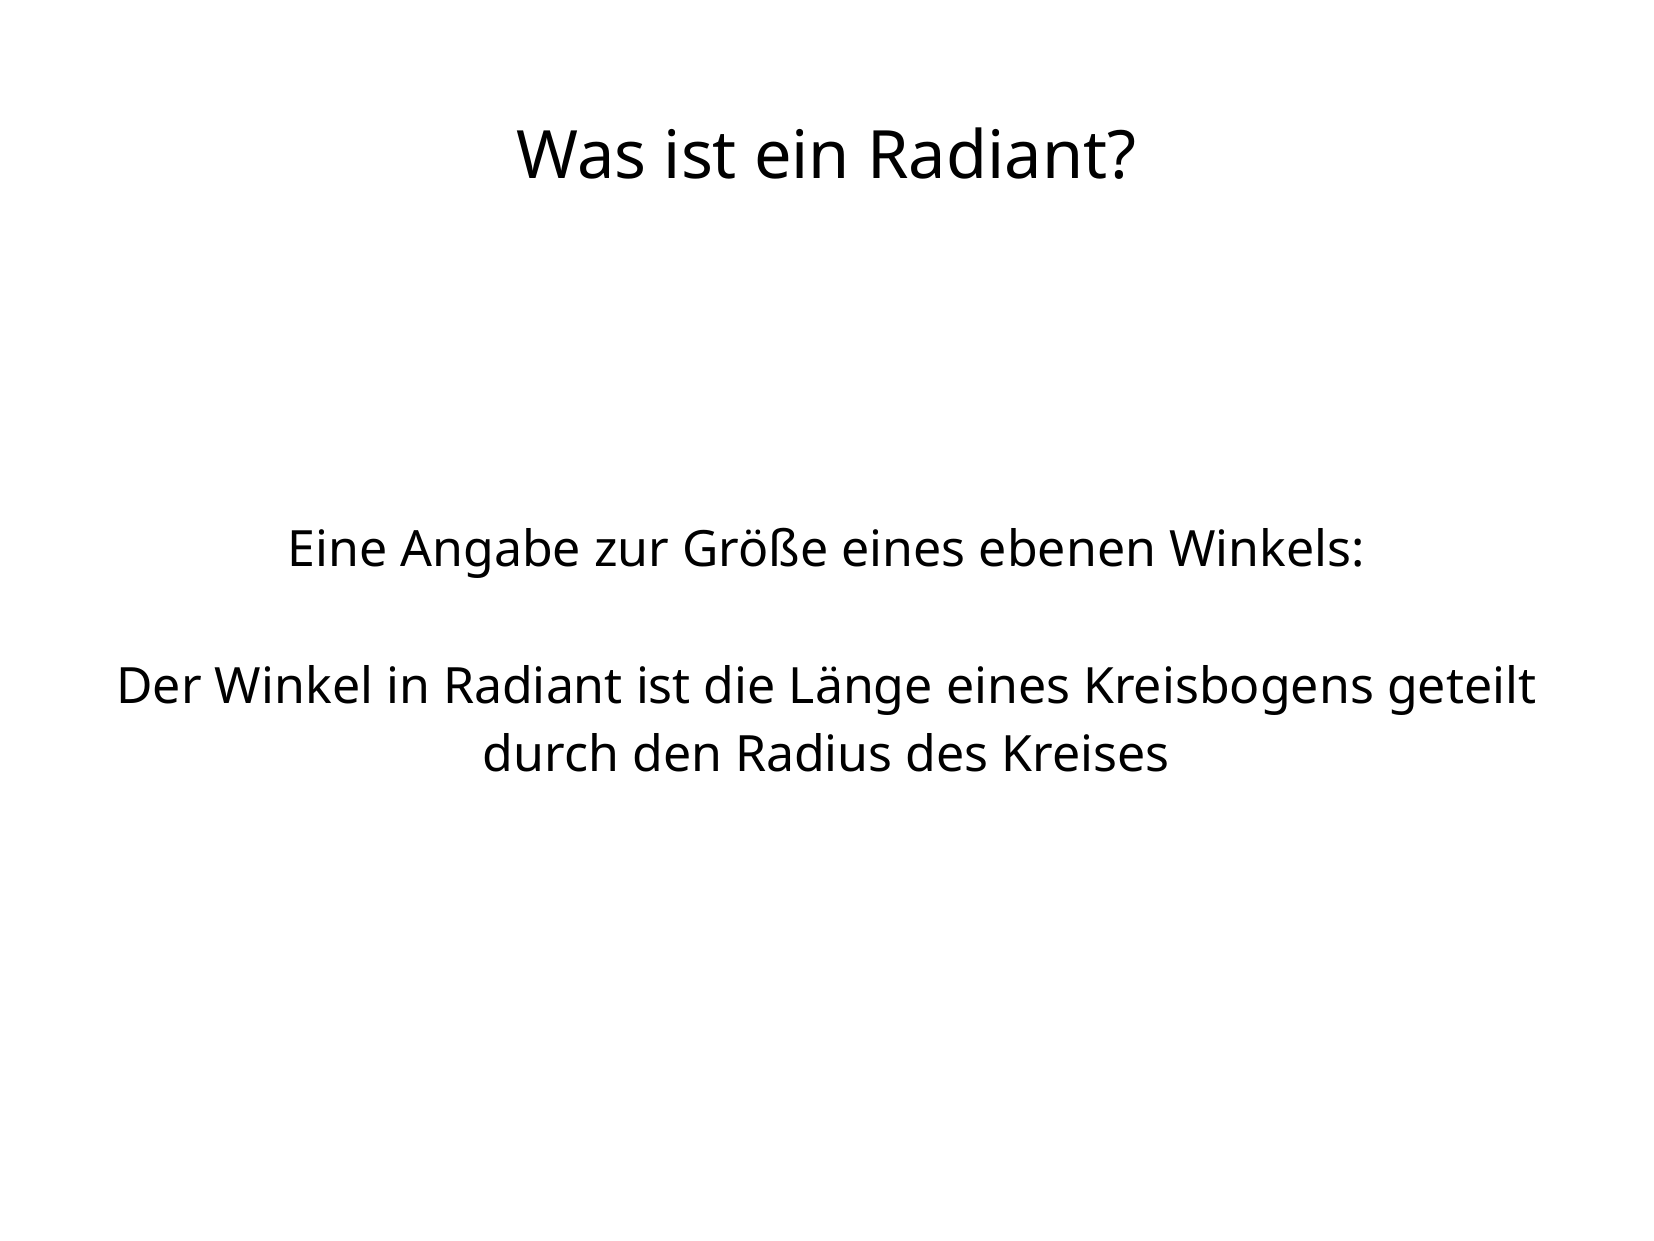

# Was ist ein Radiant?
Eine Angabe zur Größe eines ebenen Winkels:
Der Winkel in Radiant ist die Länge eines Kreisbogens geteilt durch den Radius des Kreises